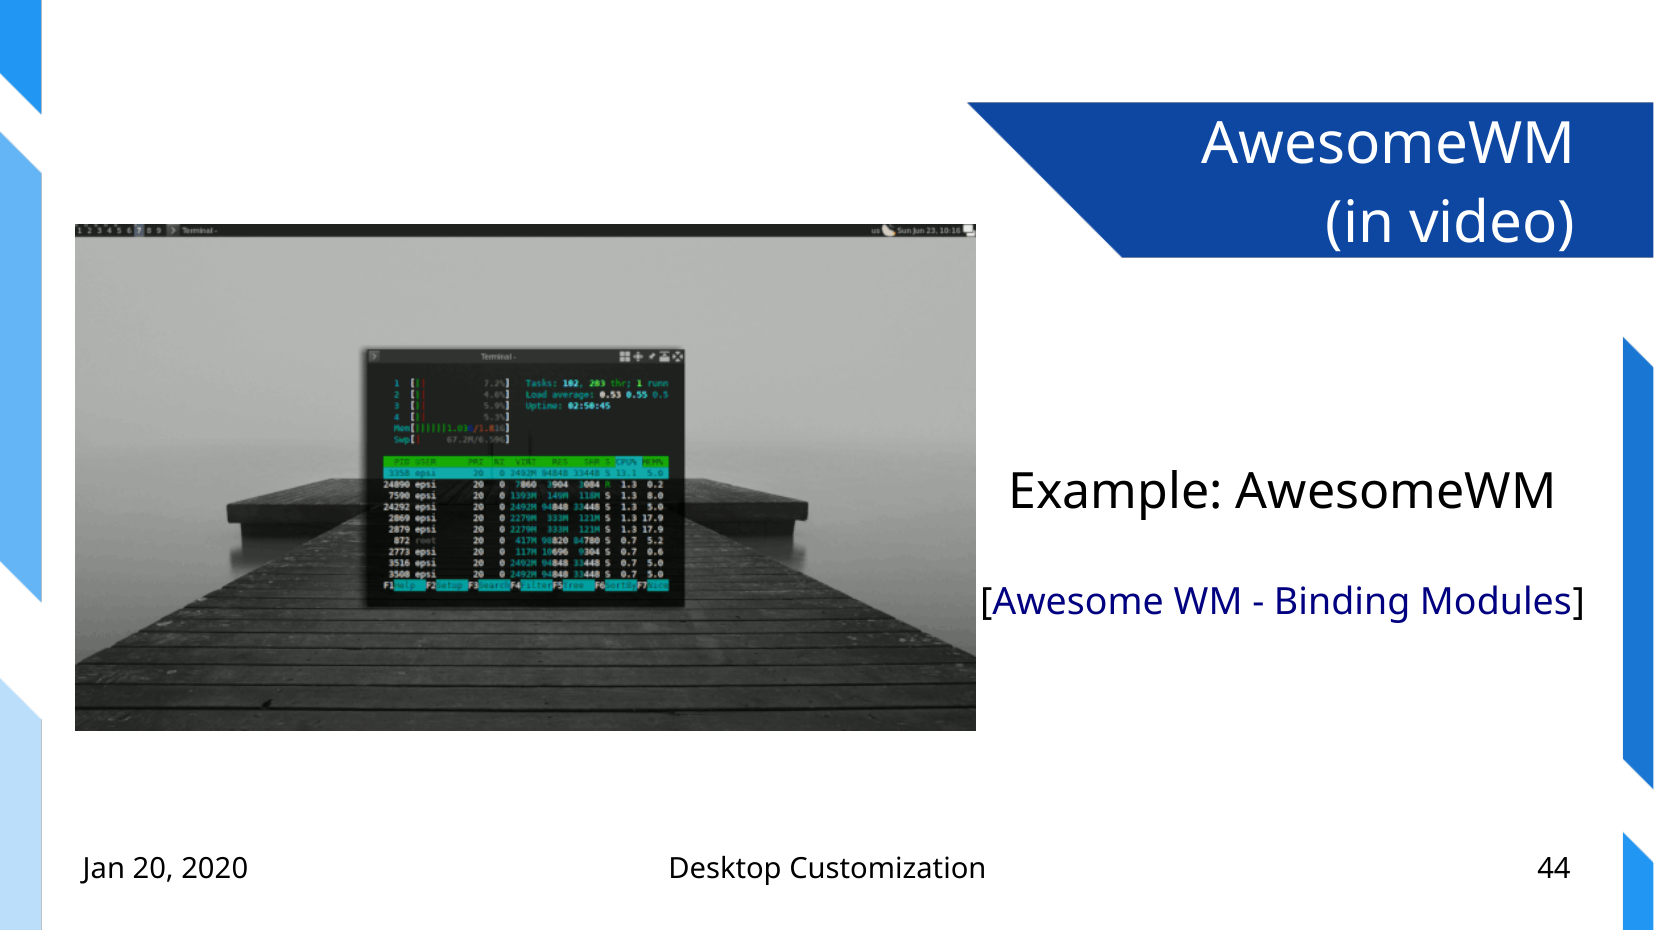

# AwesomeWM (in video)
Example: AwesomeWM
[Awesome WM - Binding Modules]
Jan 20, 2020
Desktop Customization
44